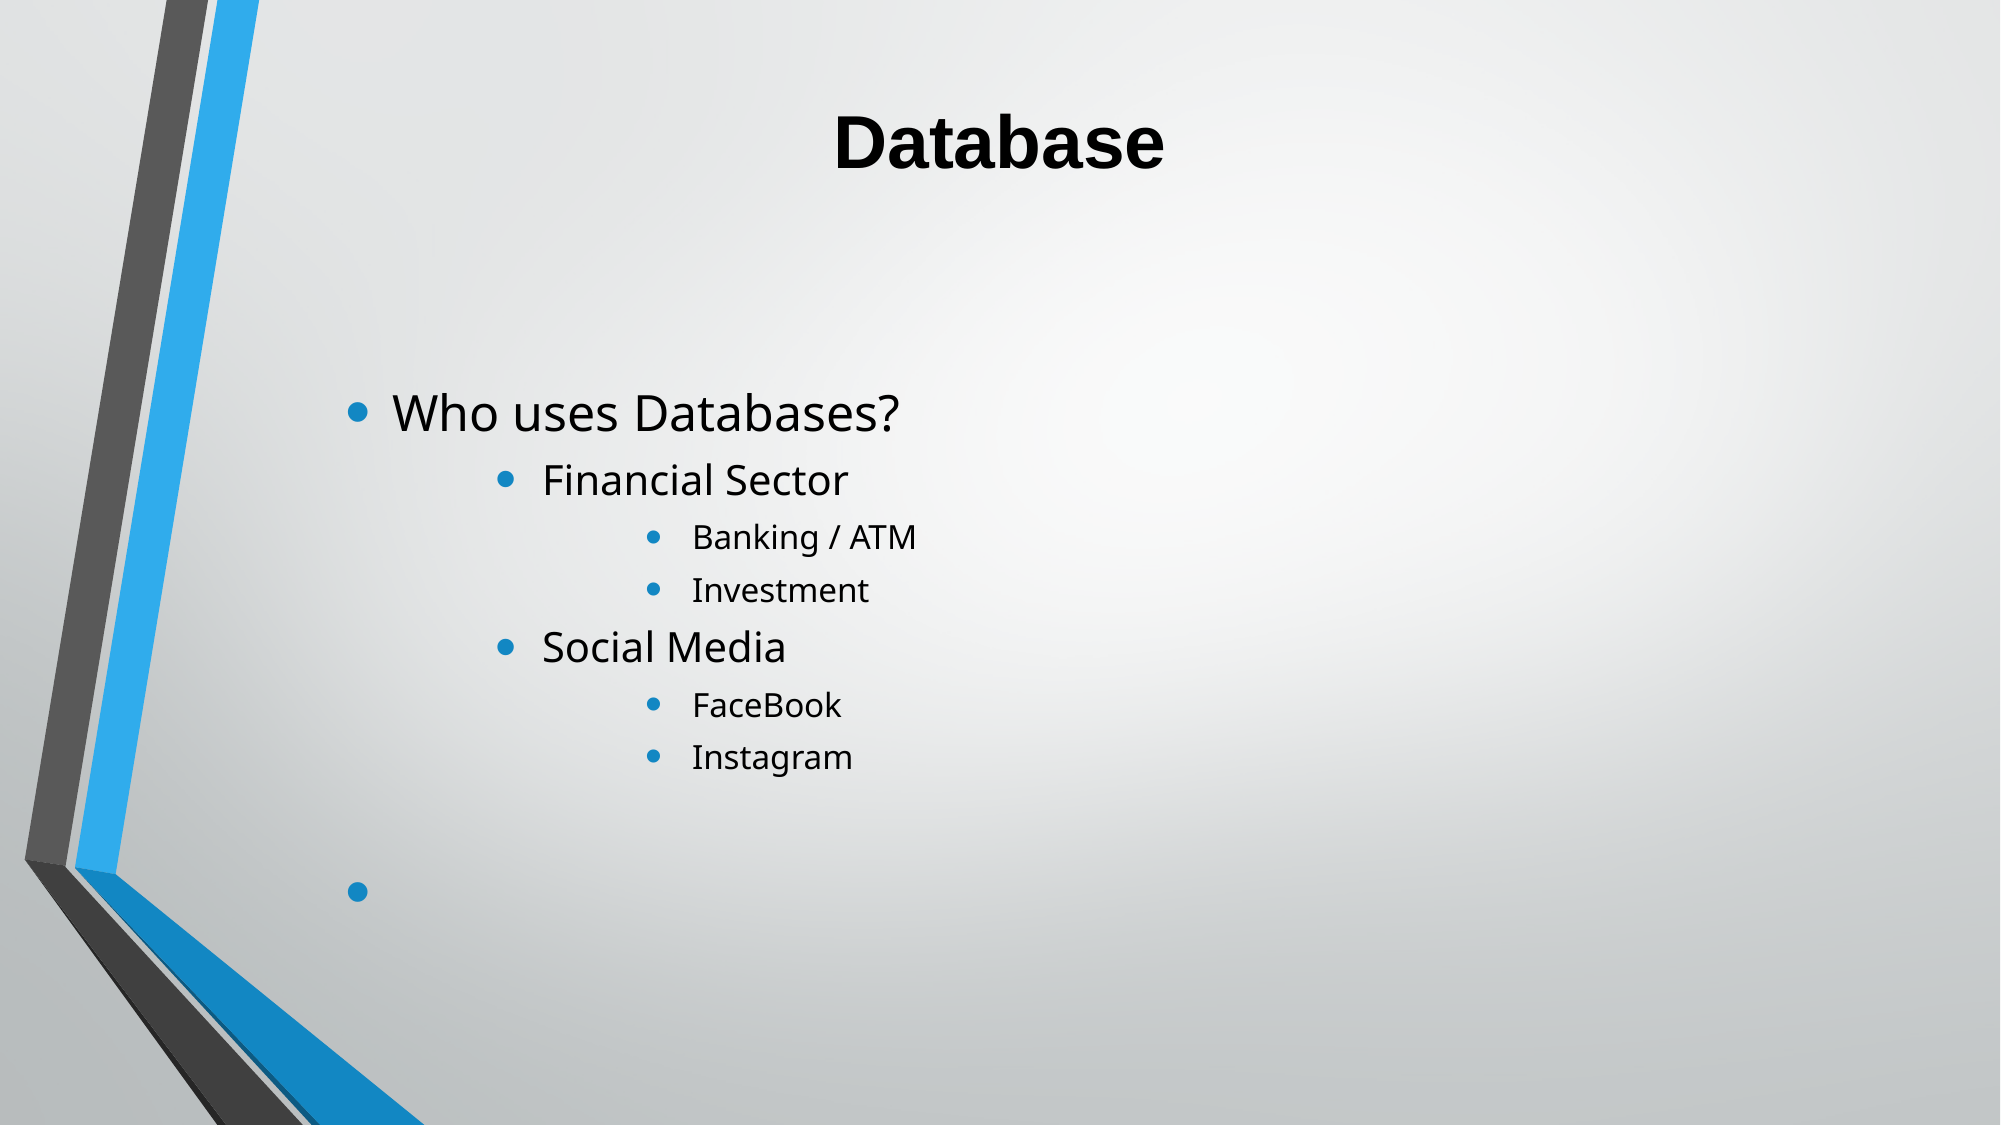

# Database
Who uses Databases?
Financial Sector
Banking / ATM
Investment
Social Media
FaceBook
Instagram